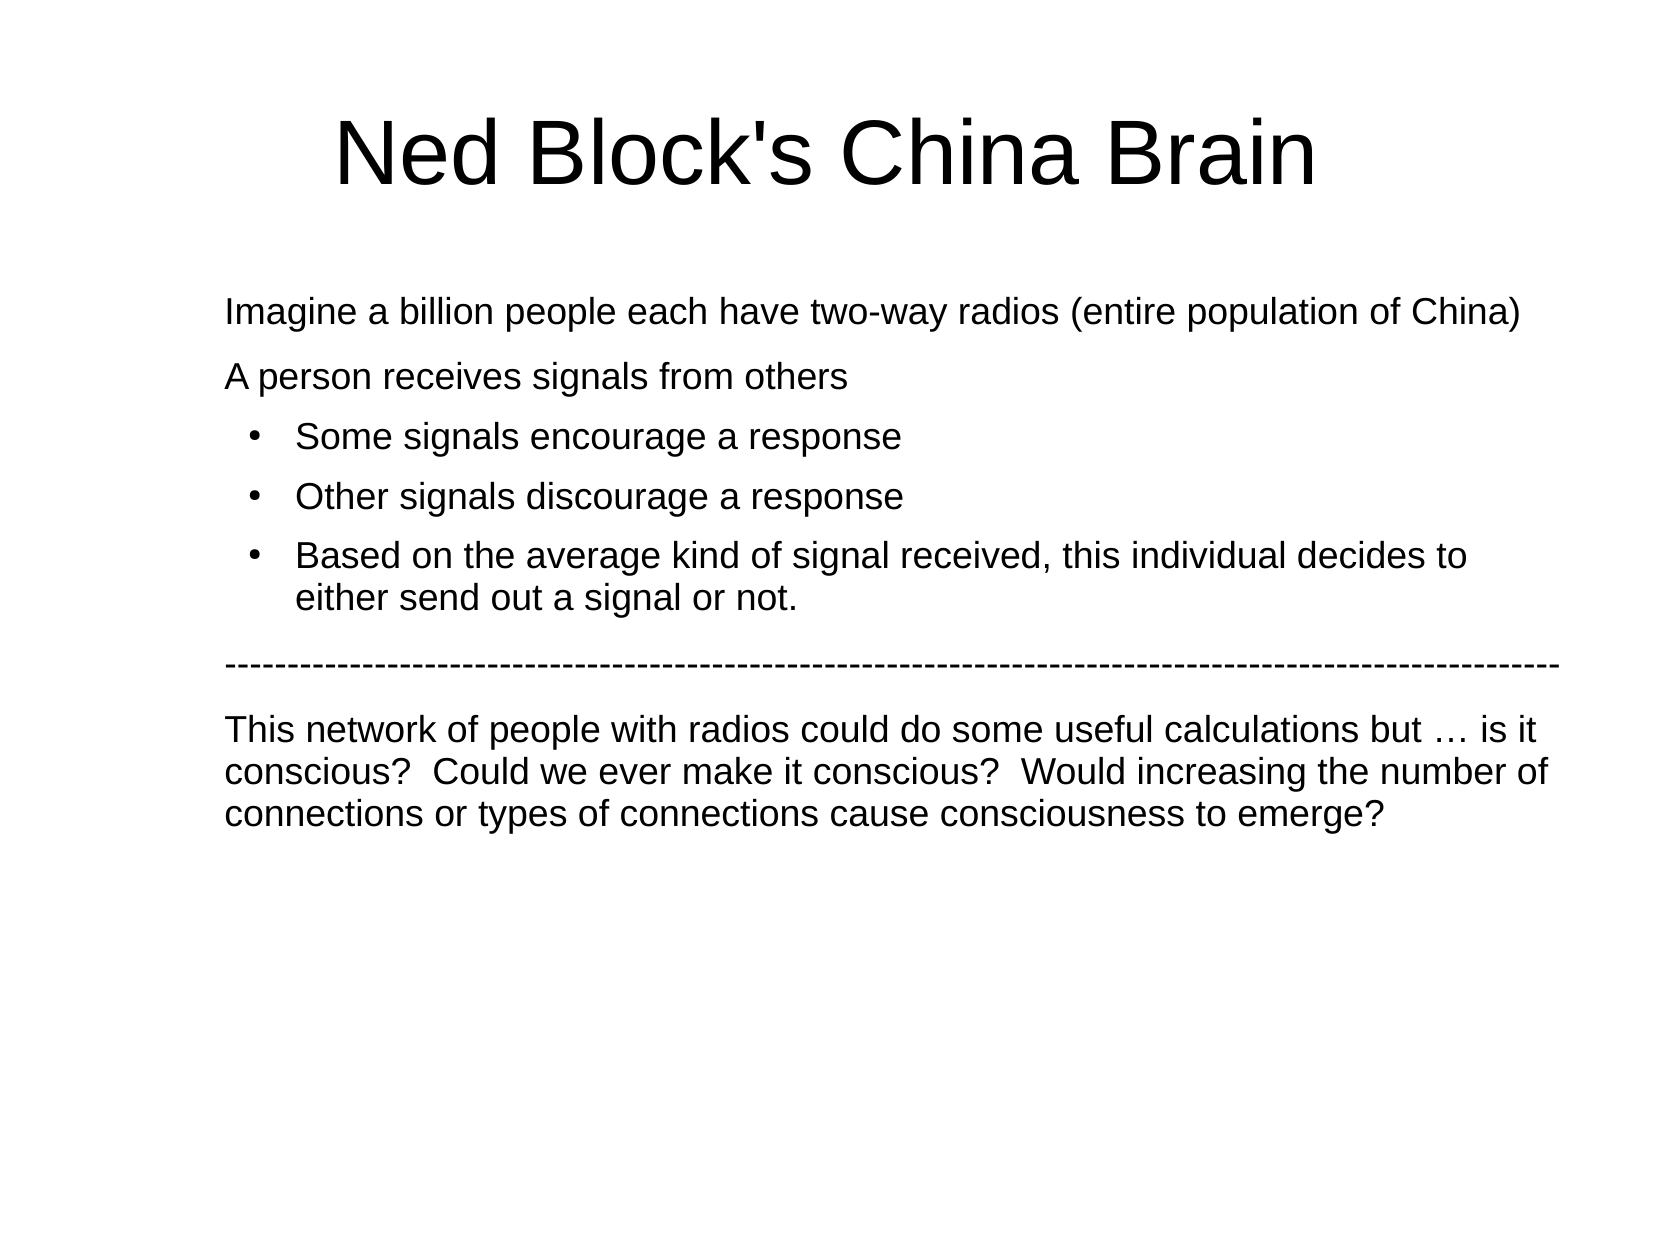

# Ned Block's China Brain
Imagine a billion people each have two-way radios (entire population of China)
A person receives signals from others
Some signals encourage a response
Other signals discourage a response
Based on the average kind of signal received, this individual decides to either send out a signal or not.
-----------------------------------------------------------------------------------------------------------
This network of people with radios could do some useful calculations but … is it conscious? Could we ever make it conscious? Would increasing the number of connections or types of connections cause consciousness to emerge?